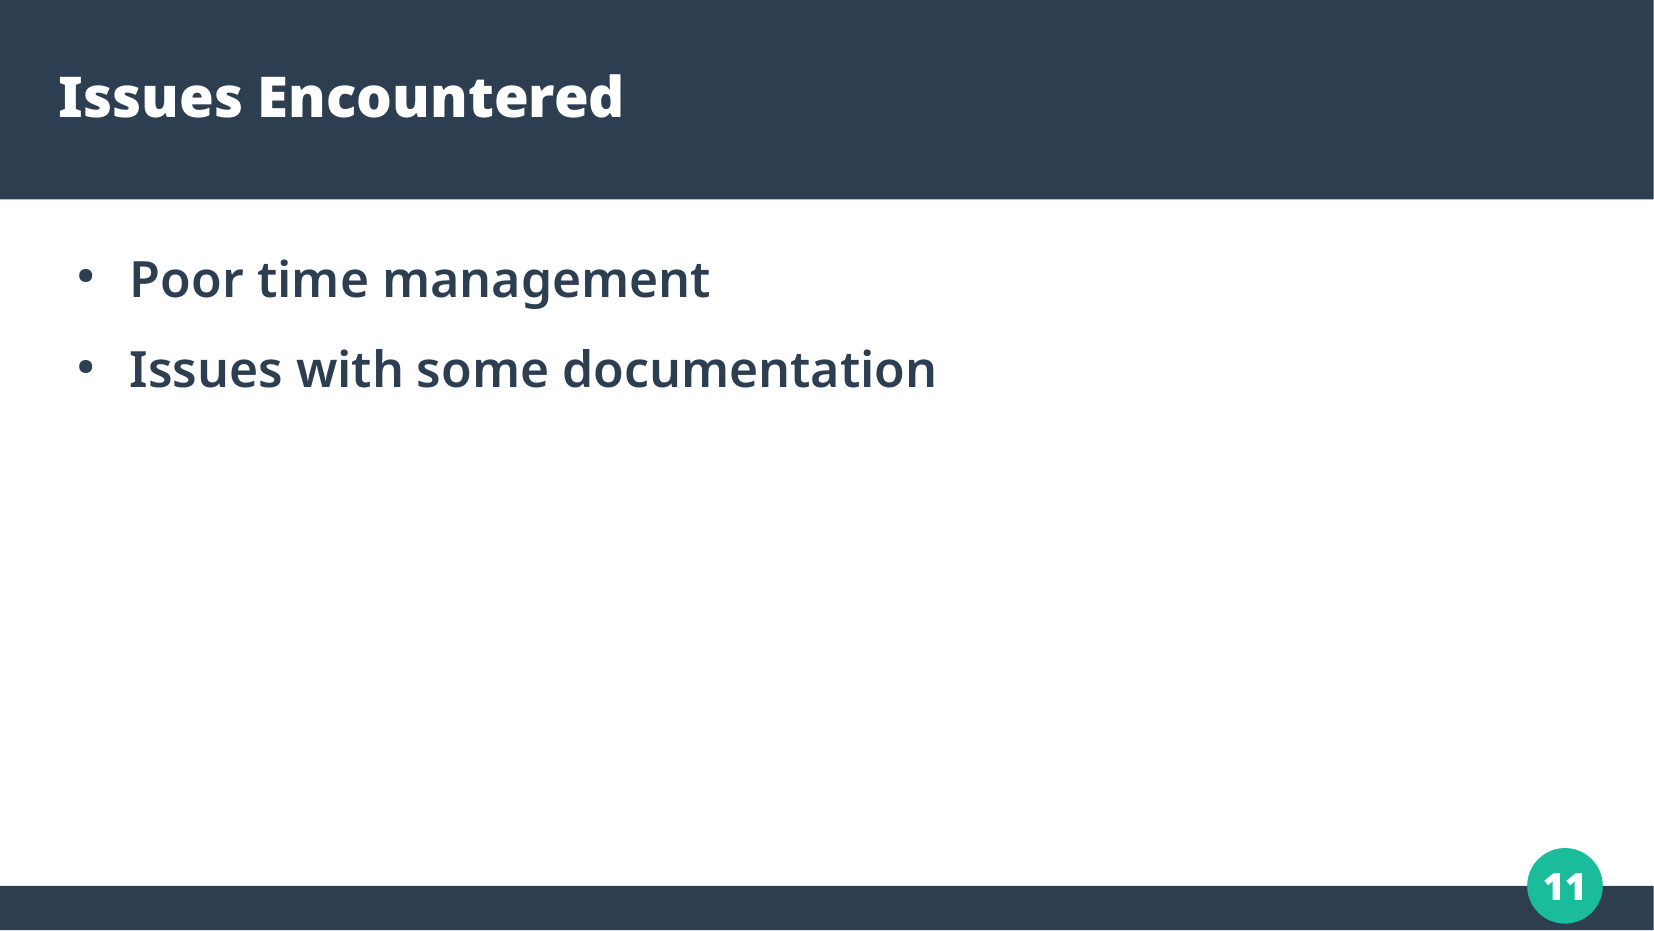

# Issues Encountered
Poor time management
Issues with some documentation